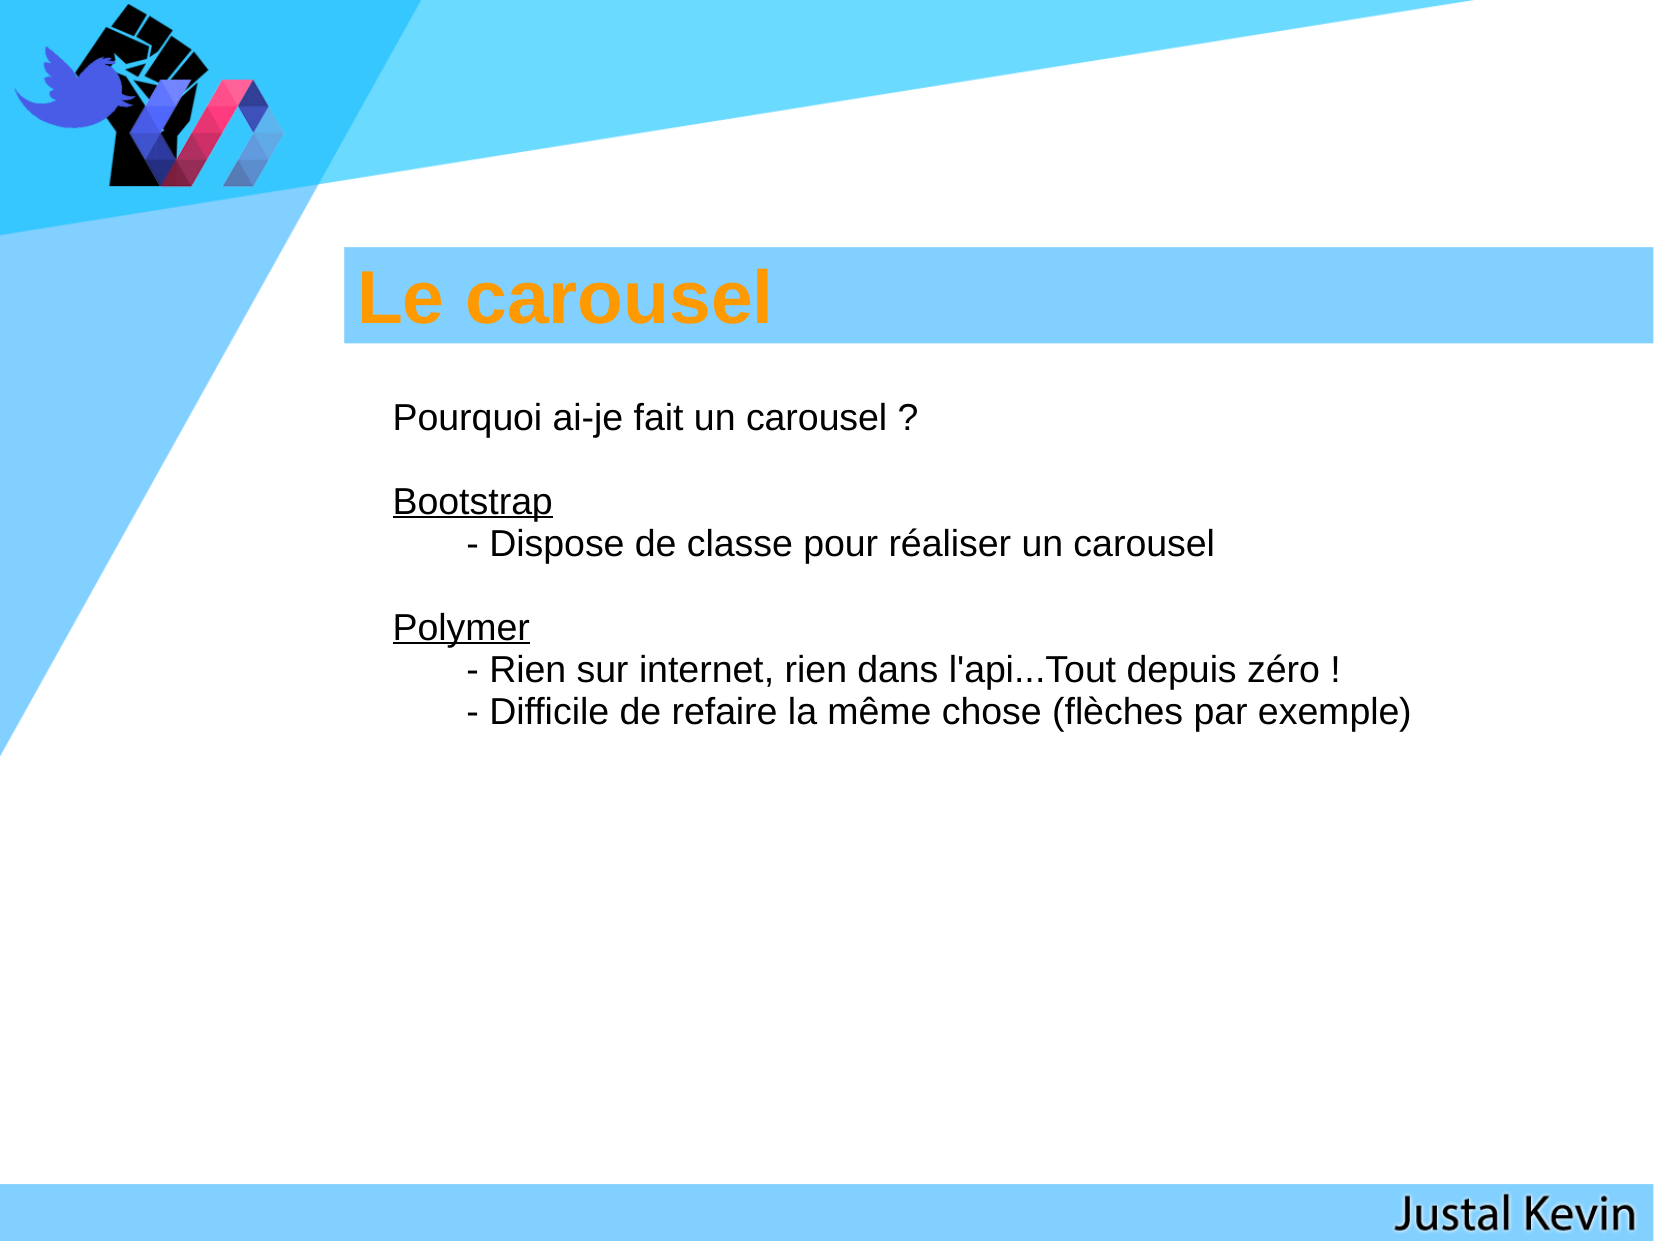

Le carousel
Pourquoi ai-je fait un carousel ?
Bootstrap
	- Dispose de classe pour réaliser un carousel
Polymer
	- Rien sur internet, rien dans l'api...Tout depuis zéro !
	- Difficile de refaire la même chose (flèches par exemple)